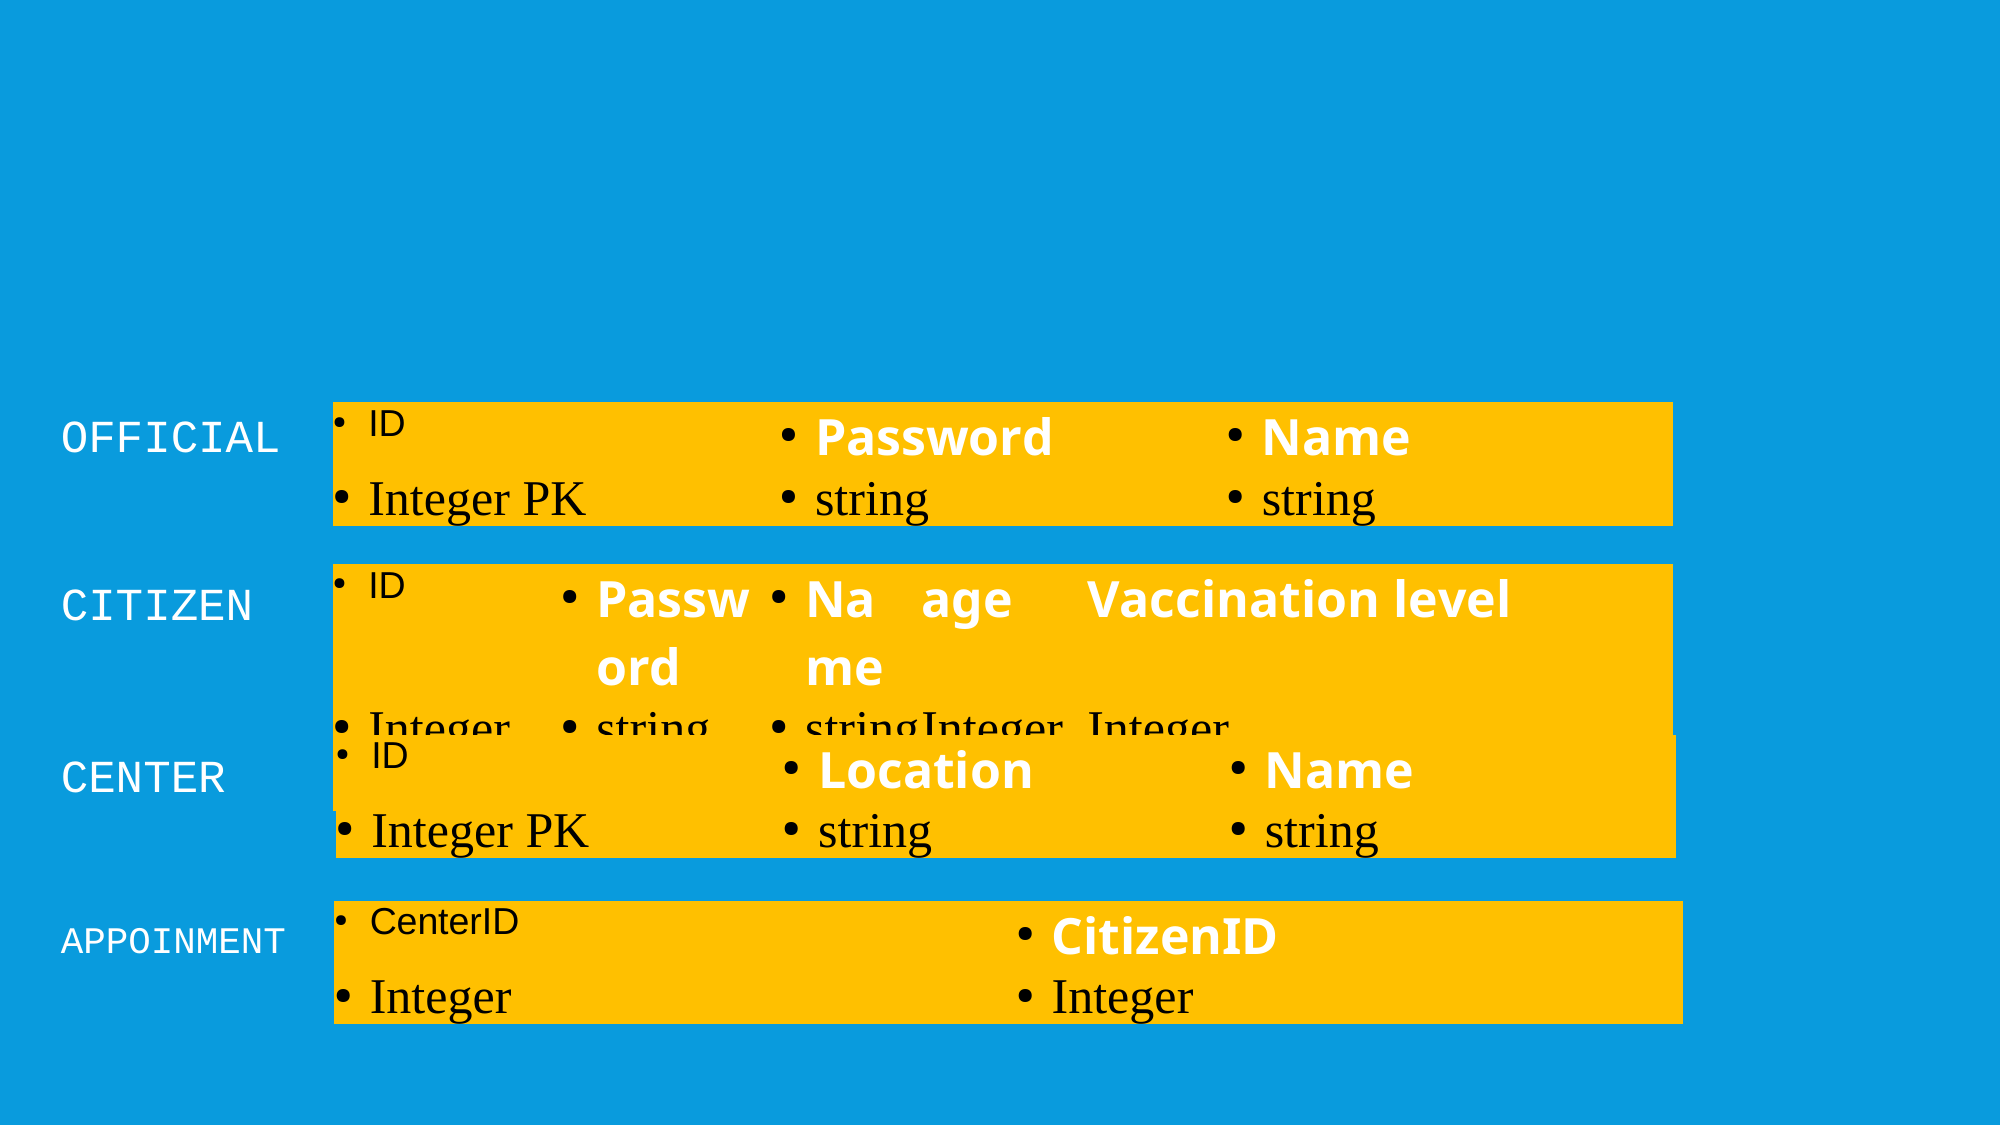

# TABLE DEFINITIONS
| ID | Password | Name |
| --- | --- | --- |
| Integer PK | string | string |
OFFICIAL
| ID | Password | Name | age | Vaccination level |
| --- | --- | --- | --- | --- |
| Integer PK | string | string | Integer | Integer |
CITIZEN
| ID | Location | Name |
| --- | --- | --- |
| Integer PK | string | string |
CENTER
| CenterID | CitizenID |
| --- | --- |
| Integer | Integer |
APPOINMENT